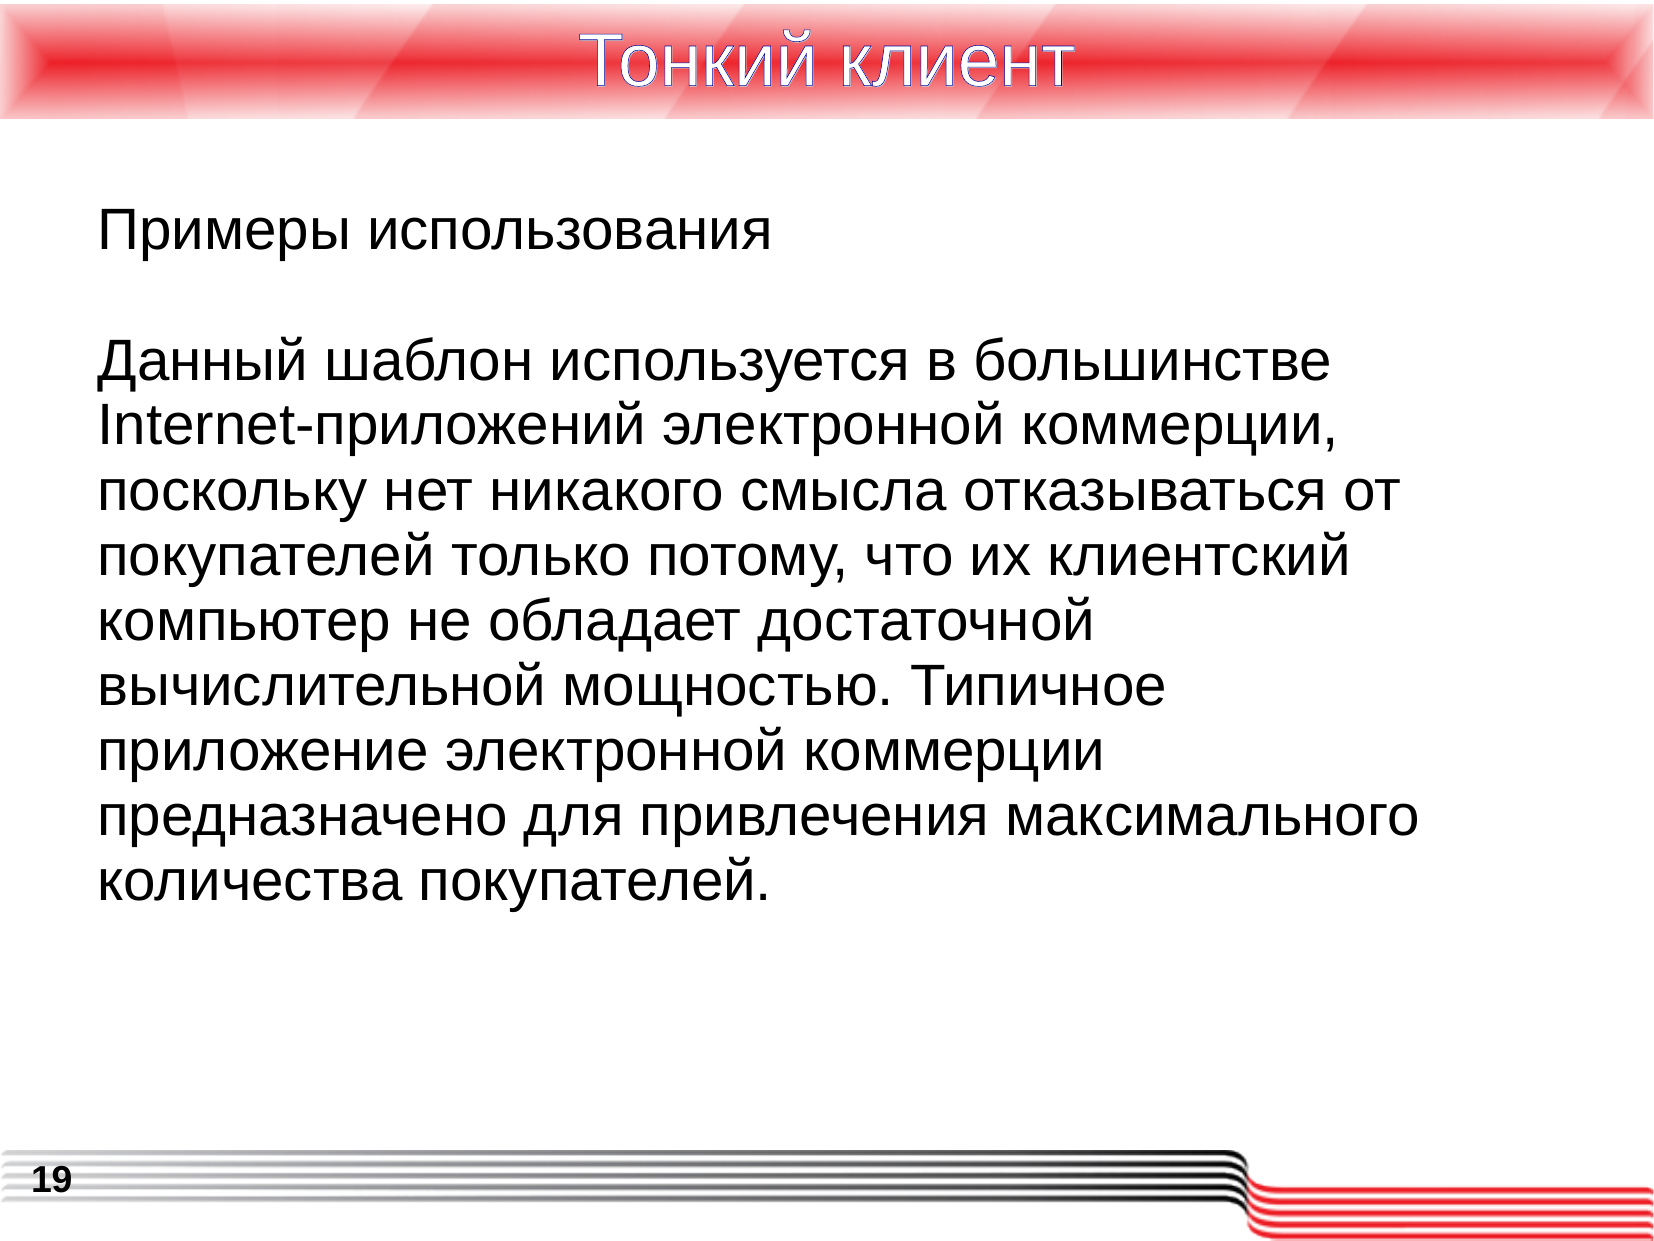

# Тонкий клиент
Примеры использования
Данный шаблон используется в большинстве Internet-приложений электронной коммерции, поскольку нет никакого смысла отказываться от покупателей только по­тому, что их клиентский компьютер не обладает достаточной вычислительной мощностью. Типичное приложение электронной коммерции предназначено для привлечения максимального количества покупателей.
19